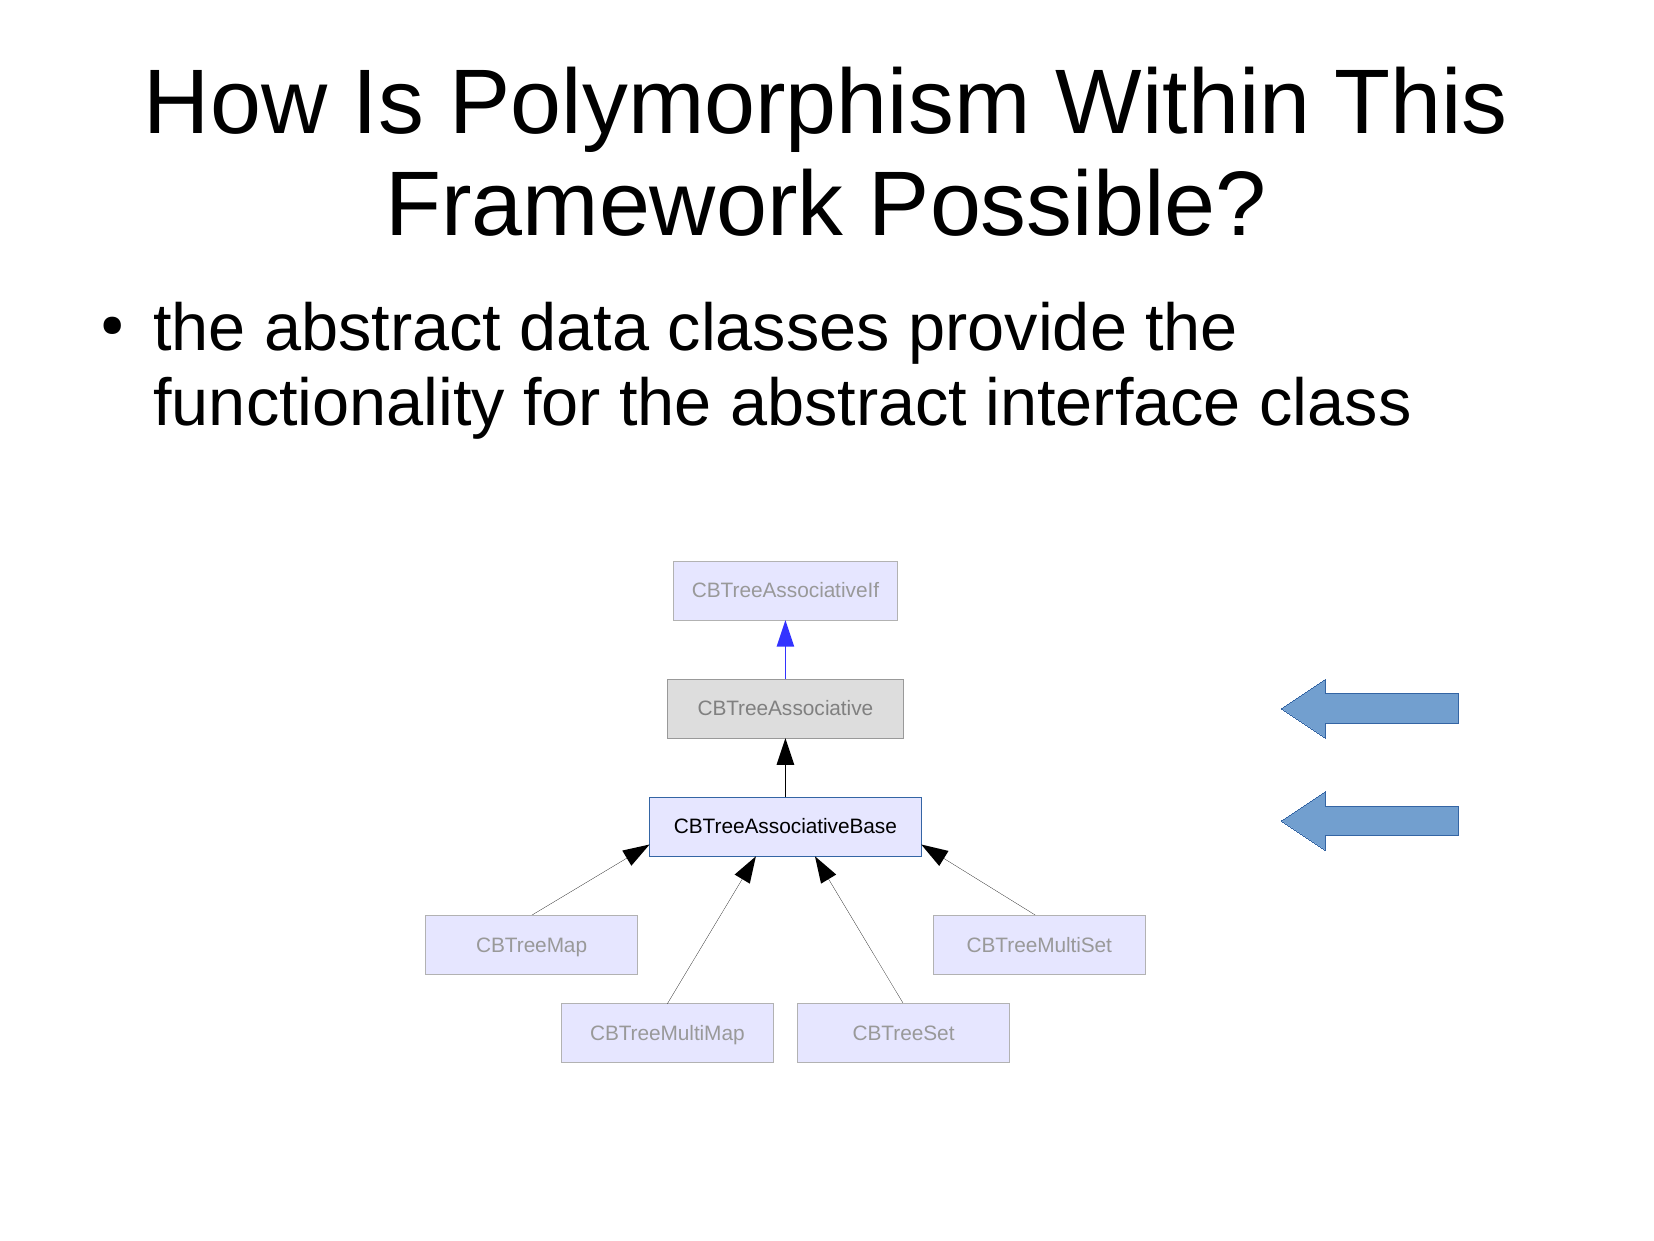

# How Is Polymorphism Within This Framework Possible?
the abstract data classes provide the functionality for the abstract interface class
CBTreeAssociativeIf
CBTreeAssociative
CBTreeAssociativeBase
CBTreeMap
CBTreeMultiSet
CBTreeMultiMap
CBTreeSet